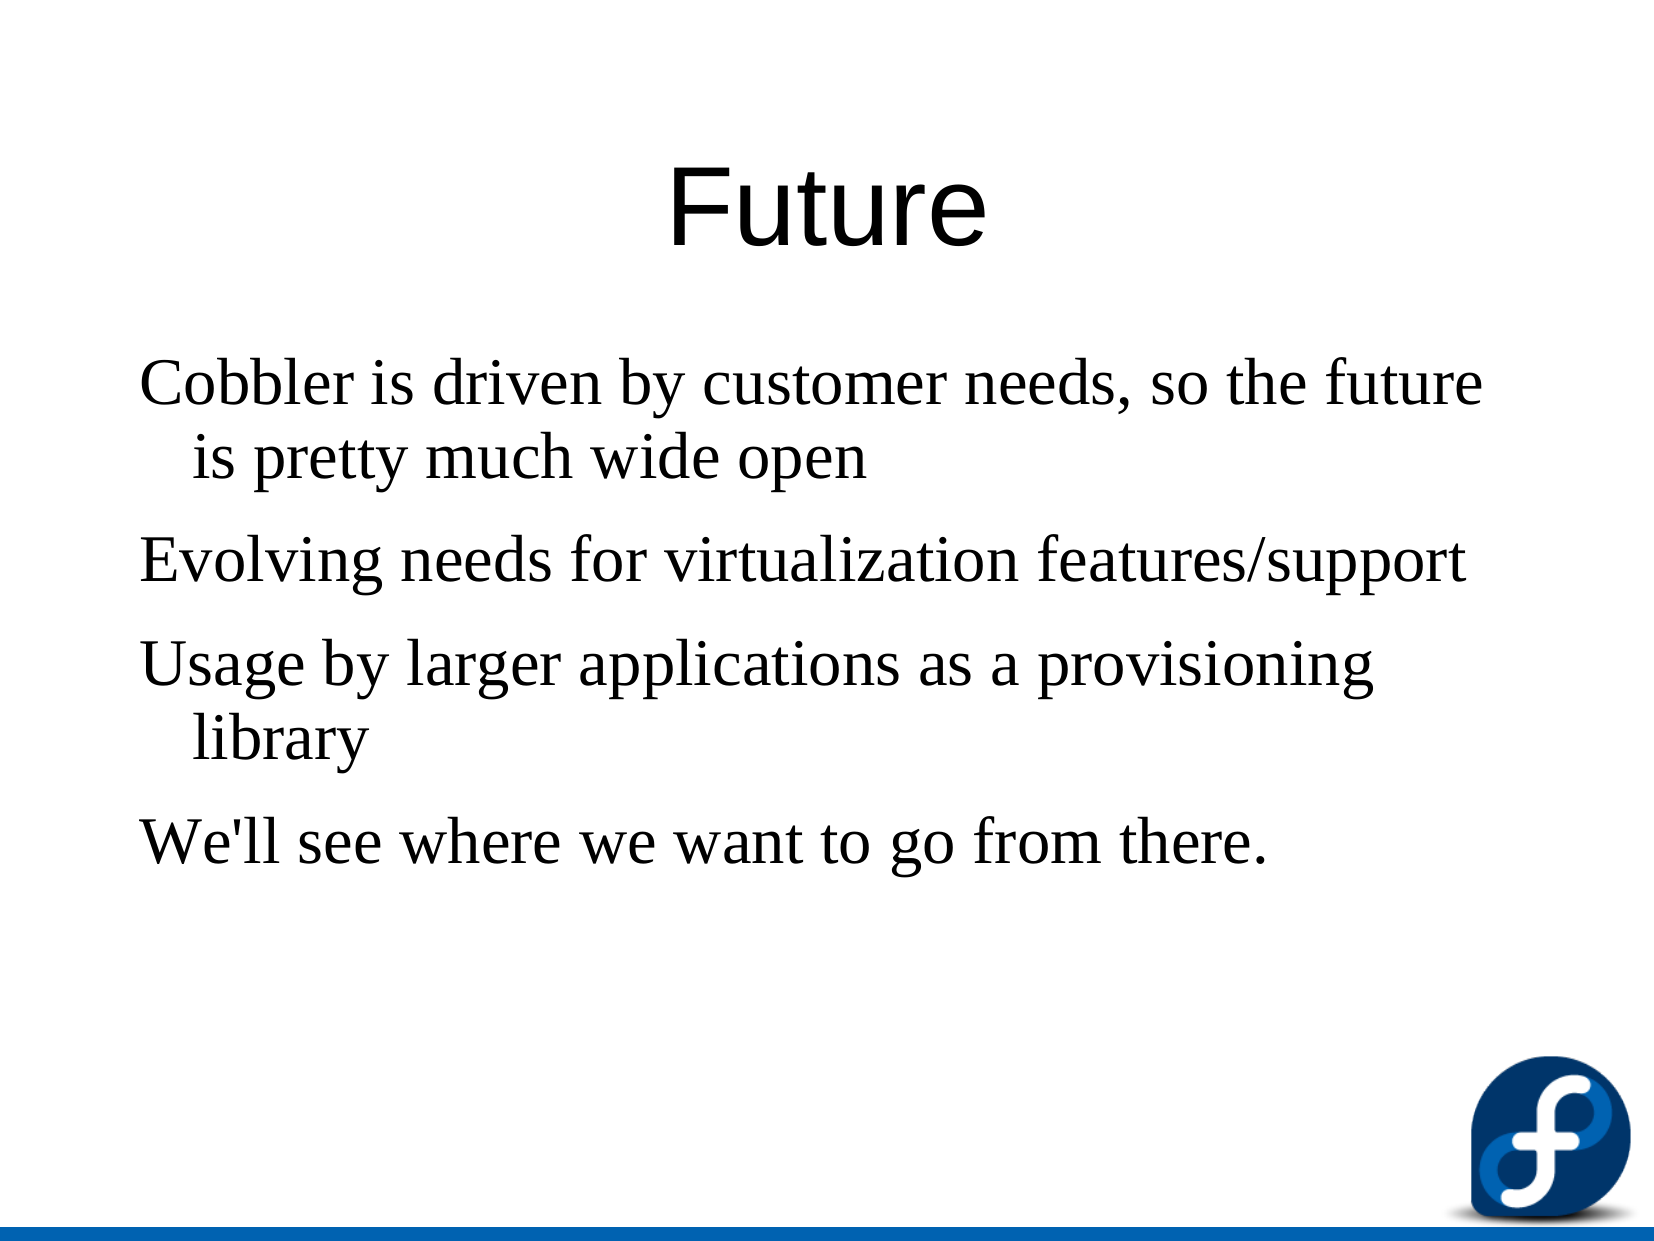

# Future
Cobbler is driven by customer needs, so the future is pretty much wide open
Evolving needs for virtualization features/support
Usage by larger applications as a provisioning library
We'll see where we want to go from there.